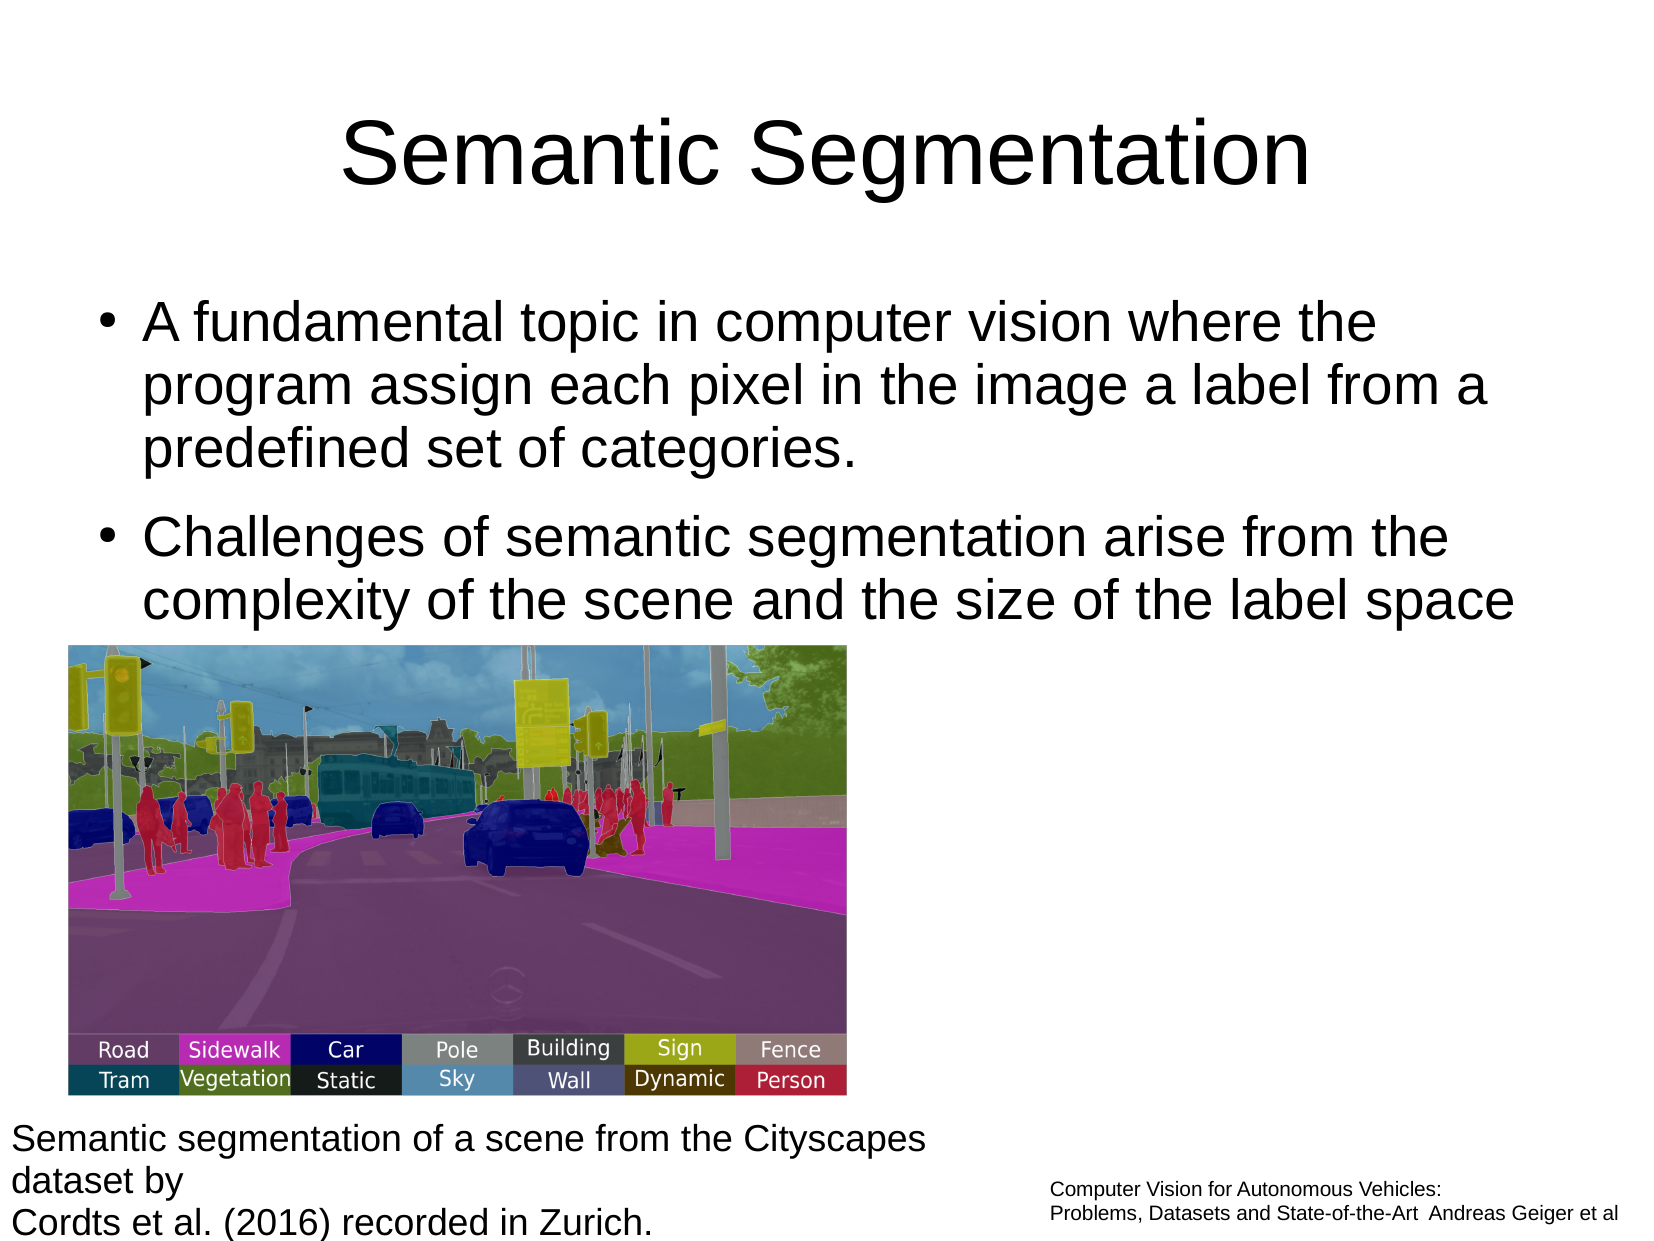

# Semantic Segmentation
A fundamental topic in computer vision where the program assign each pixel in the image a label from a predefined set of categories.
Challenges of semantic segmentation arise from the complexity of the scene and the size of the label space
Semantic segmentation of a scene from the Cityscapes dataset by
Cordts et al. (2016) recorded in Zurich.
Computer Vision for Autonomous Vehicles:
Problems, Datasets and State-of-the-Art Andreas Geiger et al